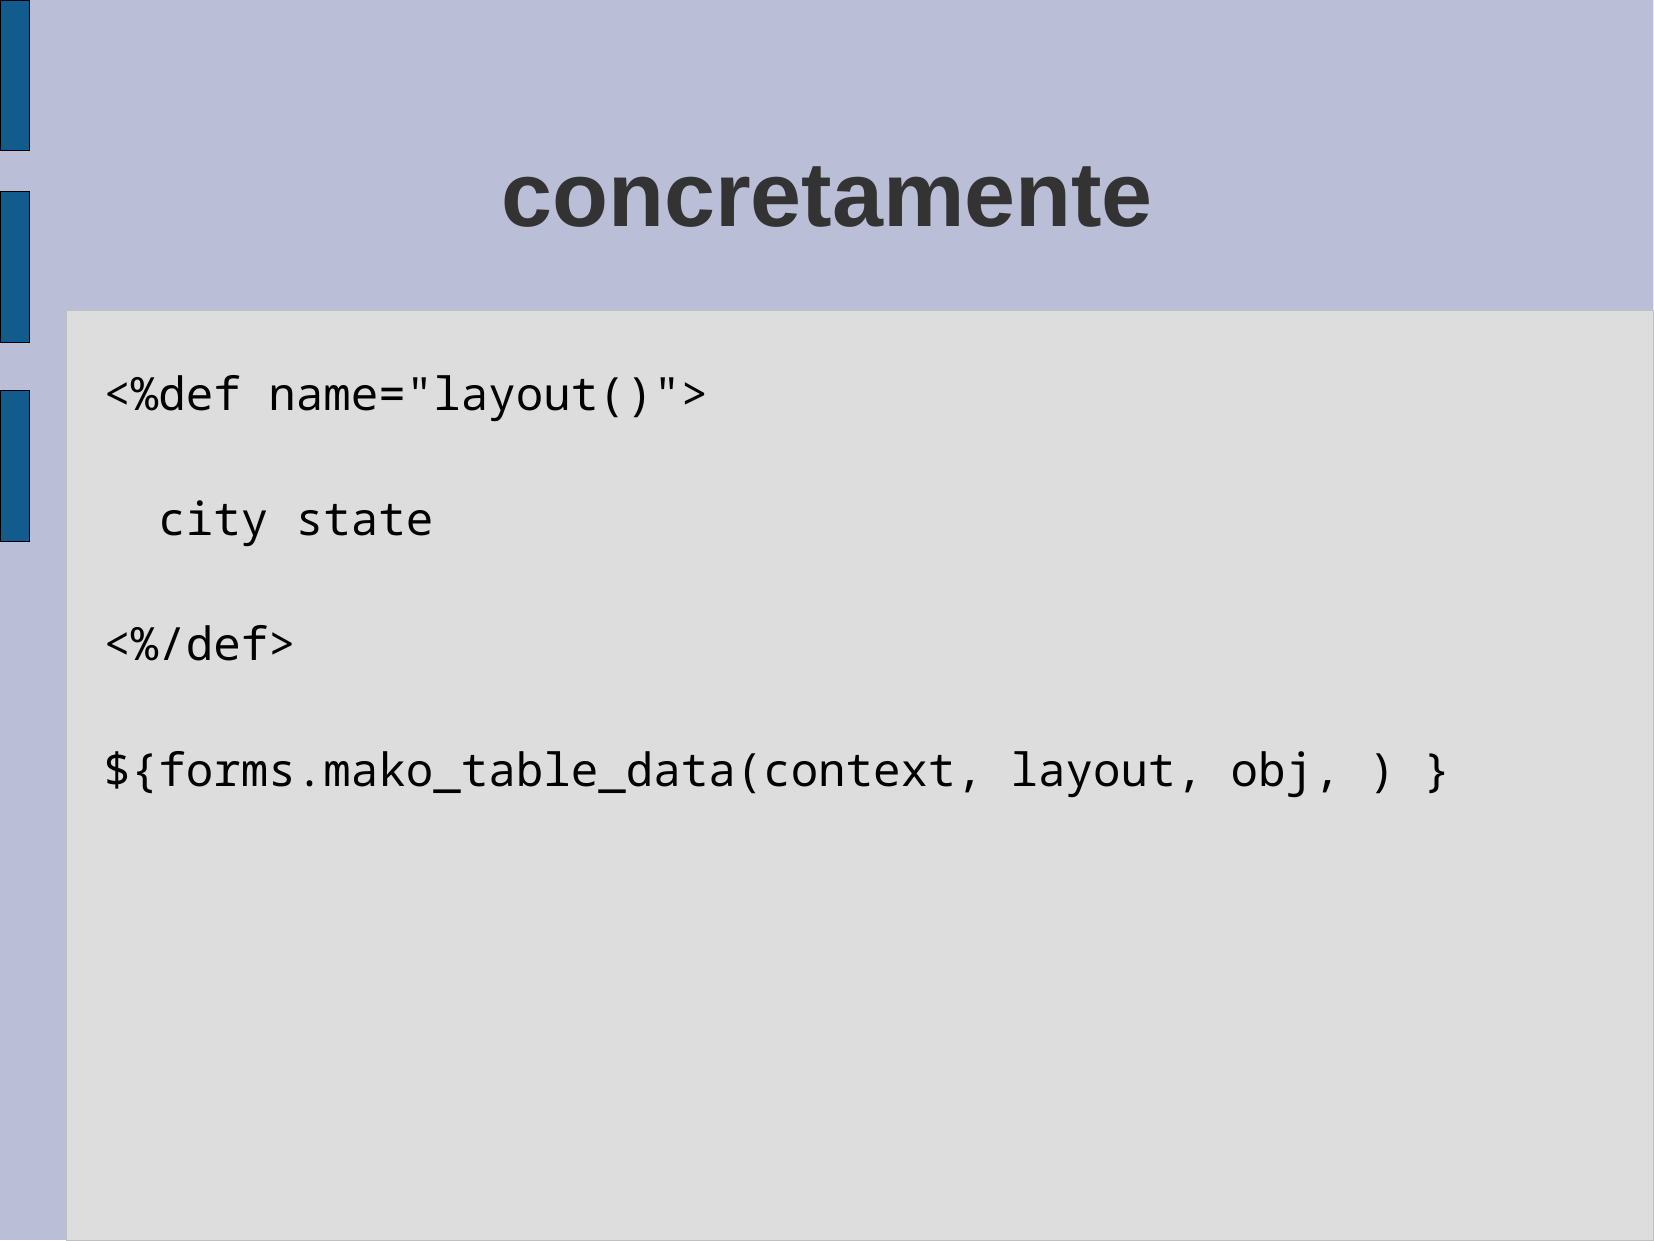

# concretamente
<%def name="layout()">
 city state
<%/def>
${forms.mako_table_data(context, layout, obj, ) }